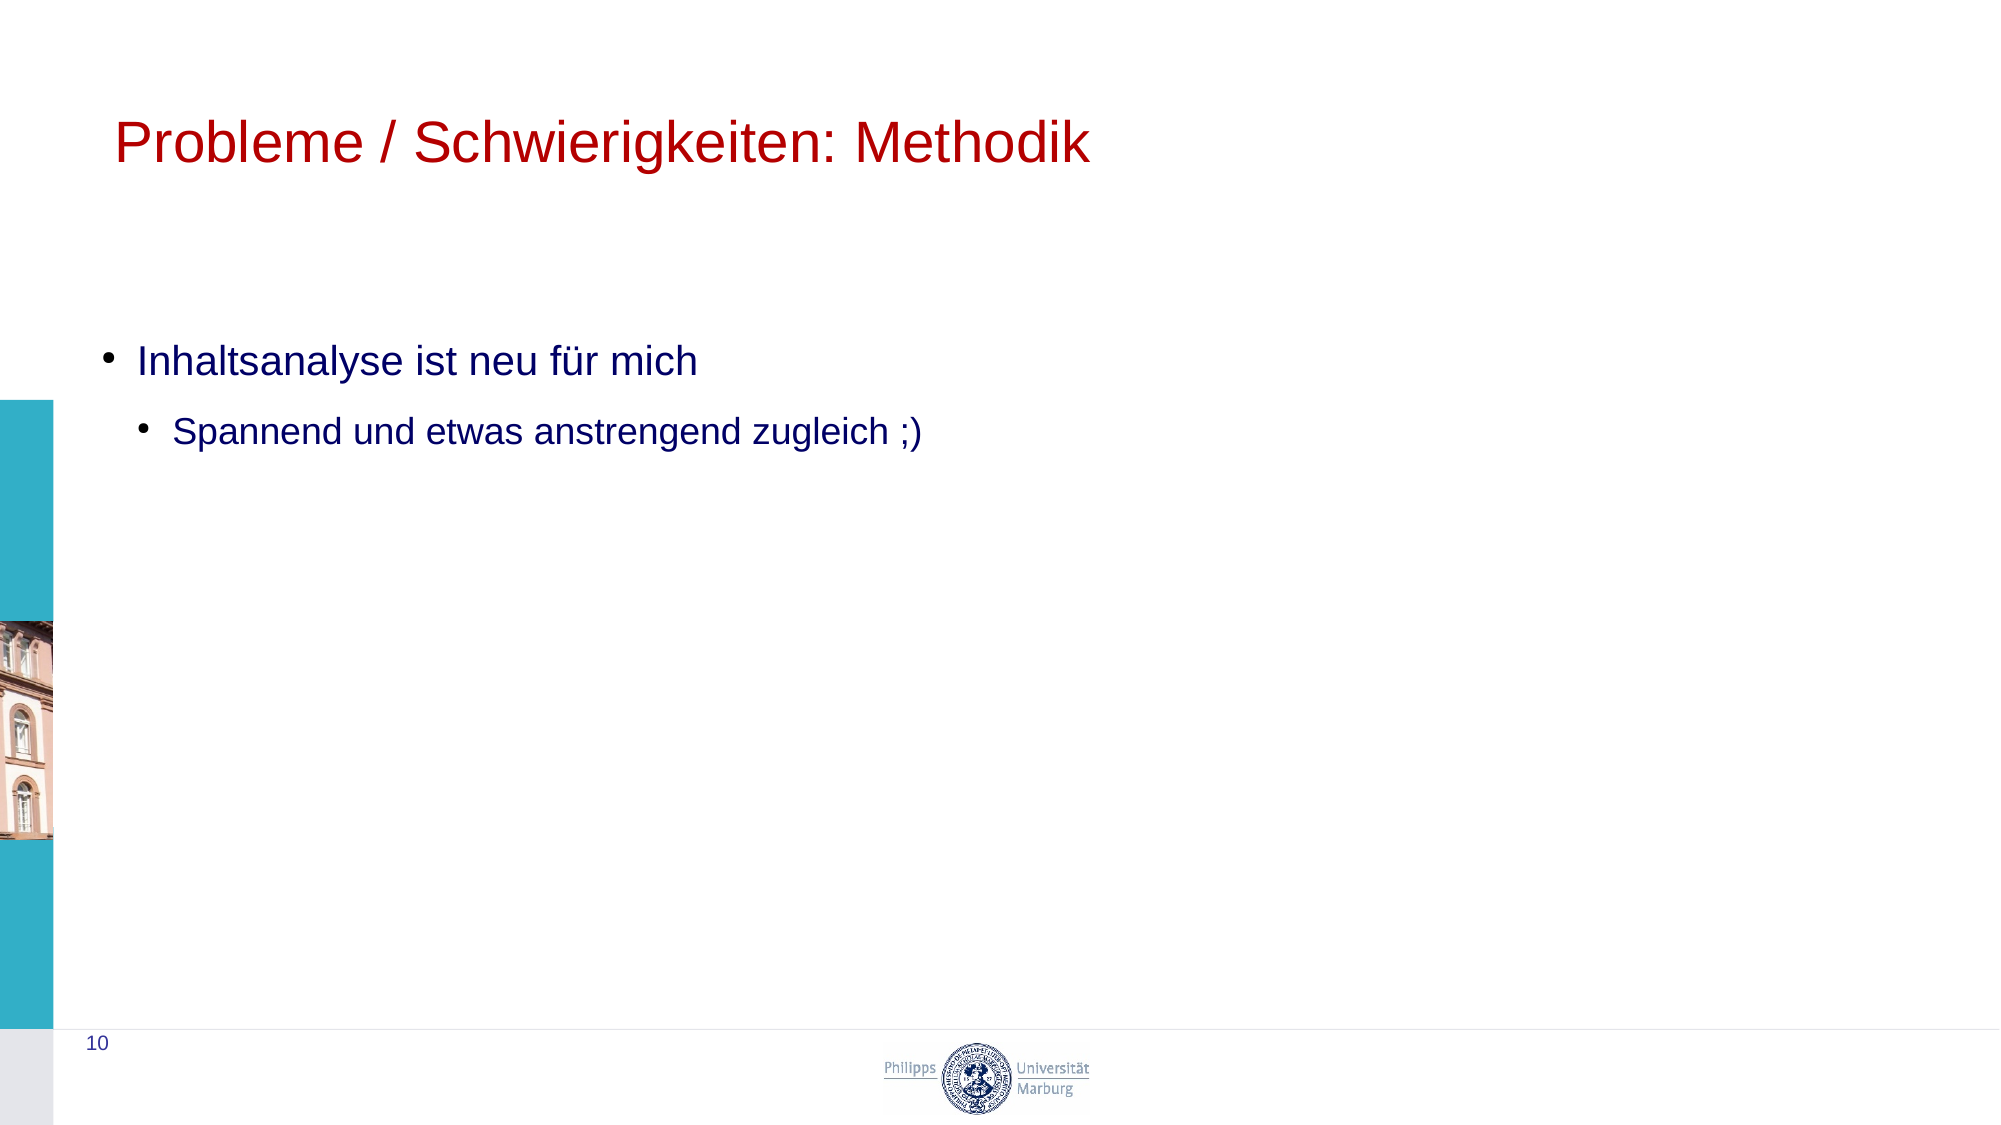

# Probleme / Schwierigkeiten: Methodik
Inhaltsanalyse ist neu für mich
Spannend und etwas anstrengend zugleich ;)